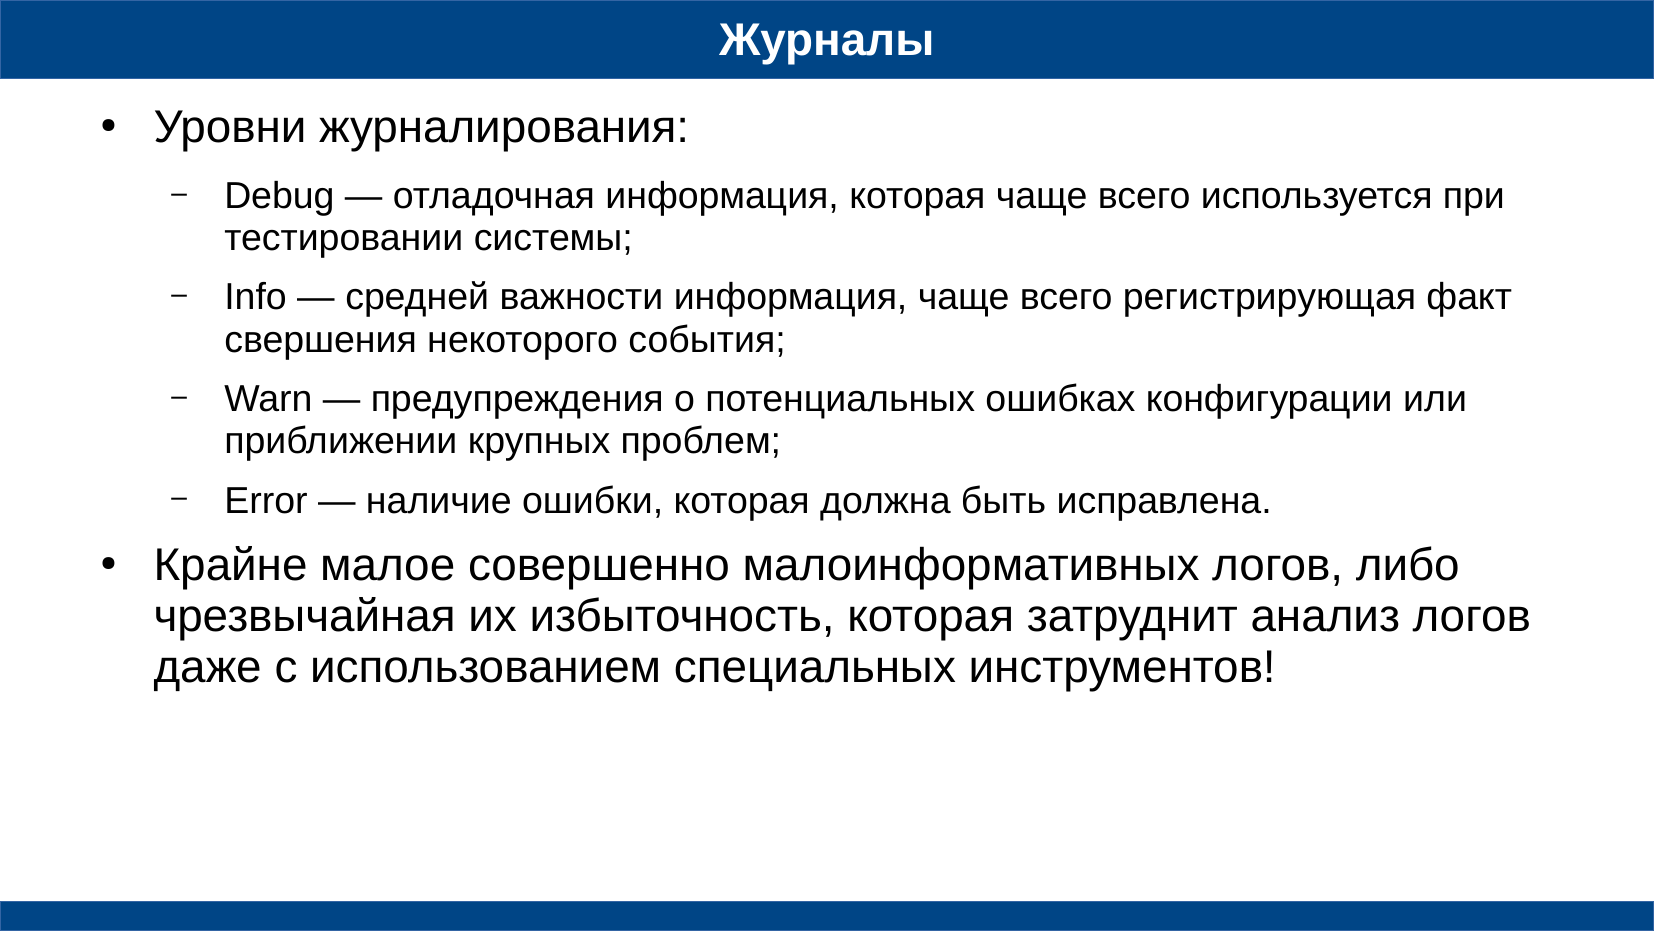

# Журналы
Уровни журналирования:
Debug — отладочная информация, которая чаще всего используется при тестировании системы;
Info — средней важности информация, чаще всего регистрирующая факт свершения некоторого события;
Warn — предупреждения о потенциальных ошибках конфигурации или приближении крупных проблем;
Error — наличие ошибки, которая должна быть исправлена.
Крайне малое совершенно малоинформативных логов, либо чрезвычайная их избыточность, которая затруднит анализ логов даже с использованием специальных инструментов!